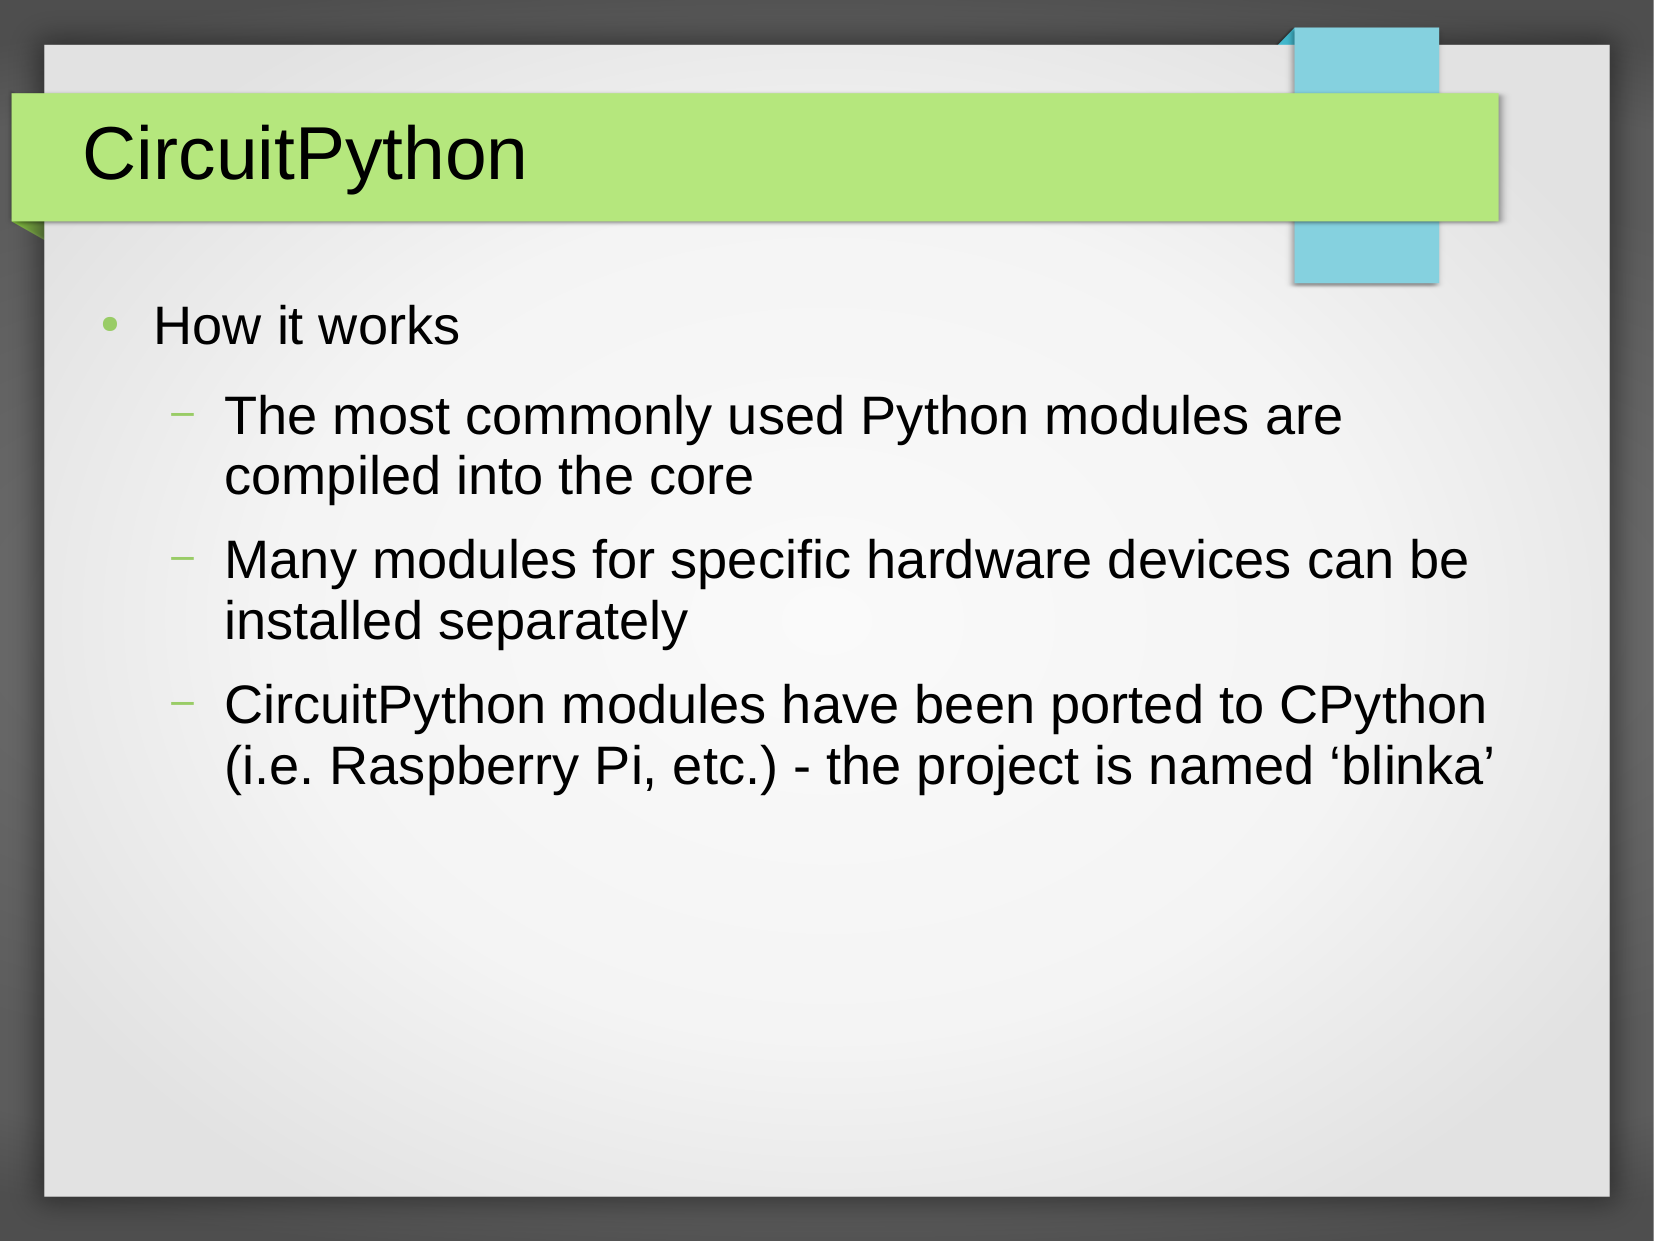

# CircuitPython
How it works
The most commonly used Python modules are compiled into the core
Many modules for specific hardware devices can be installed separately
CircuitPython modules have been ported to CPython (i.e. Raspberry Pi, etc.) - the project is named ‘blinka’